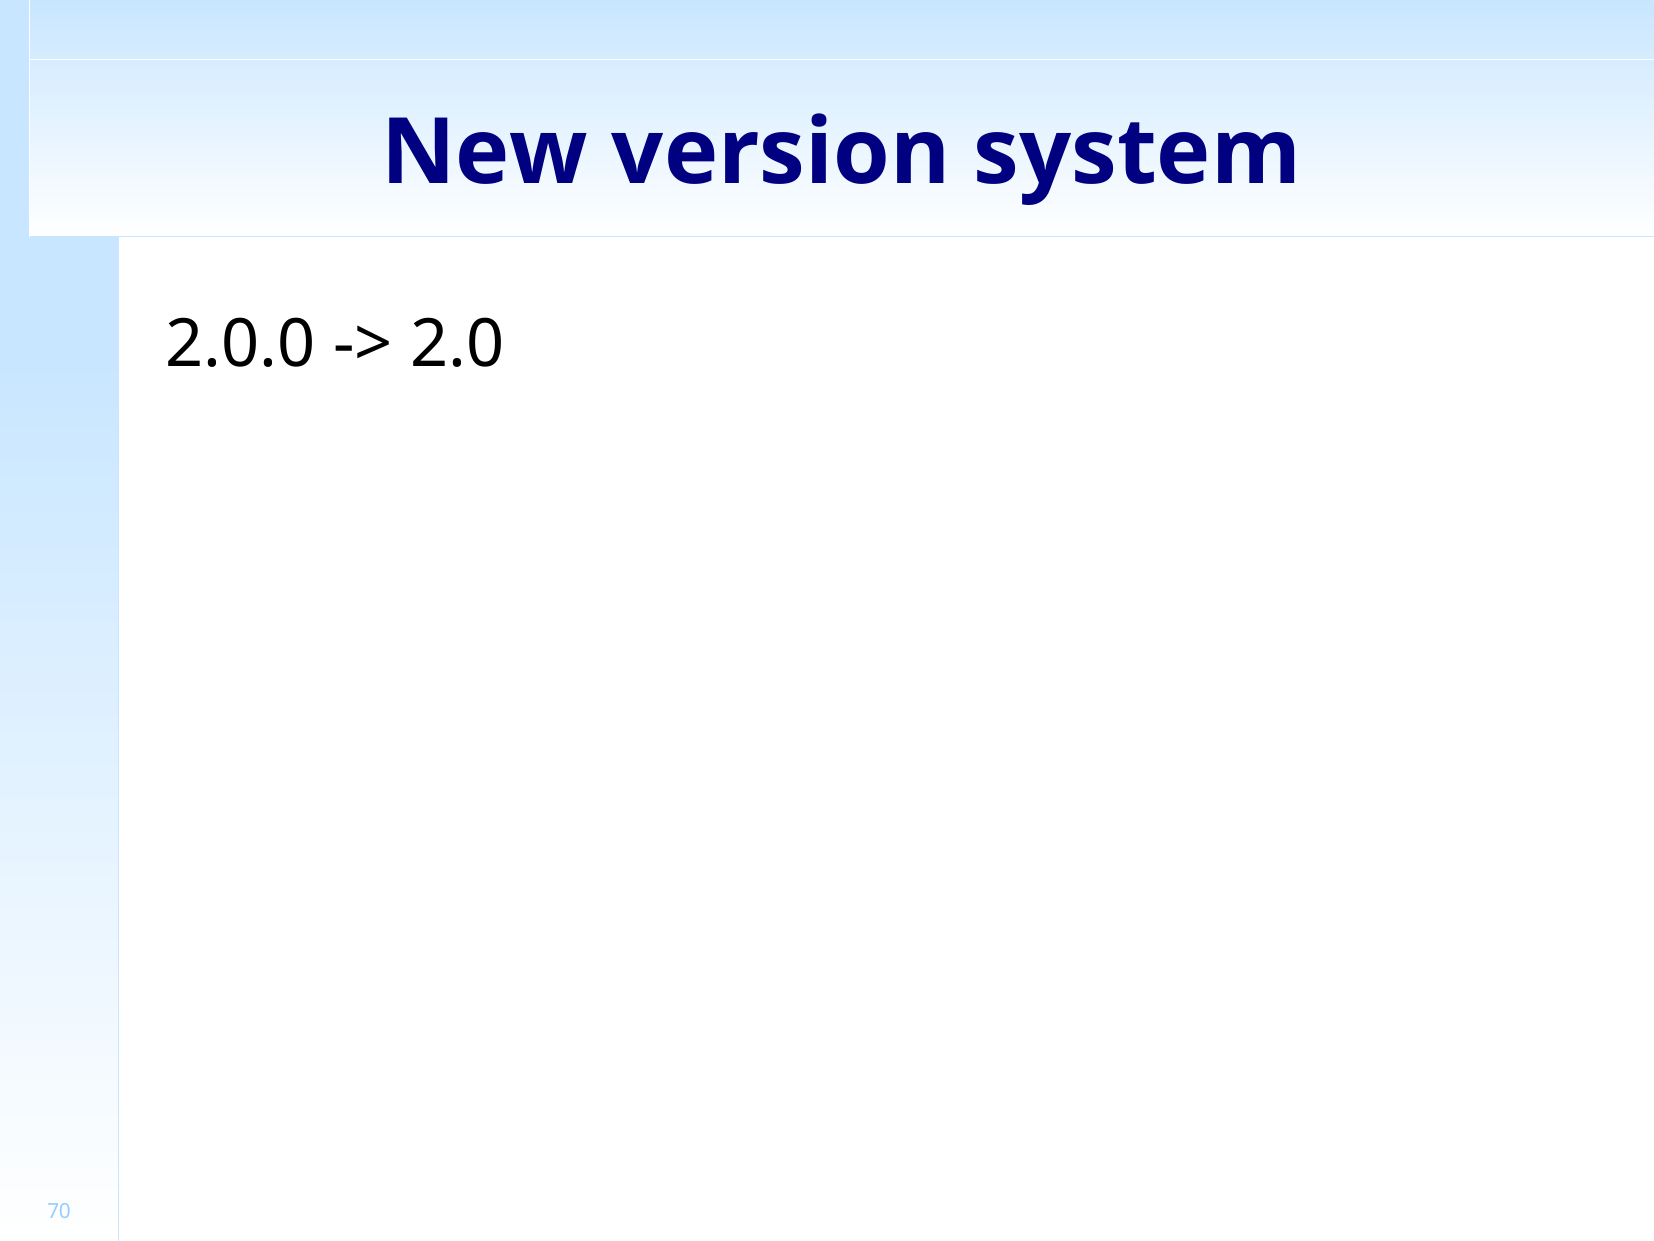

# New version system
2.0.0 -> 2.0